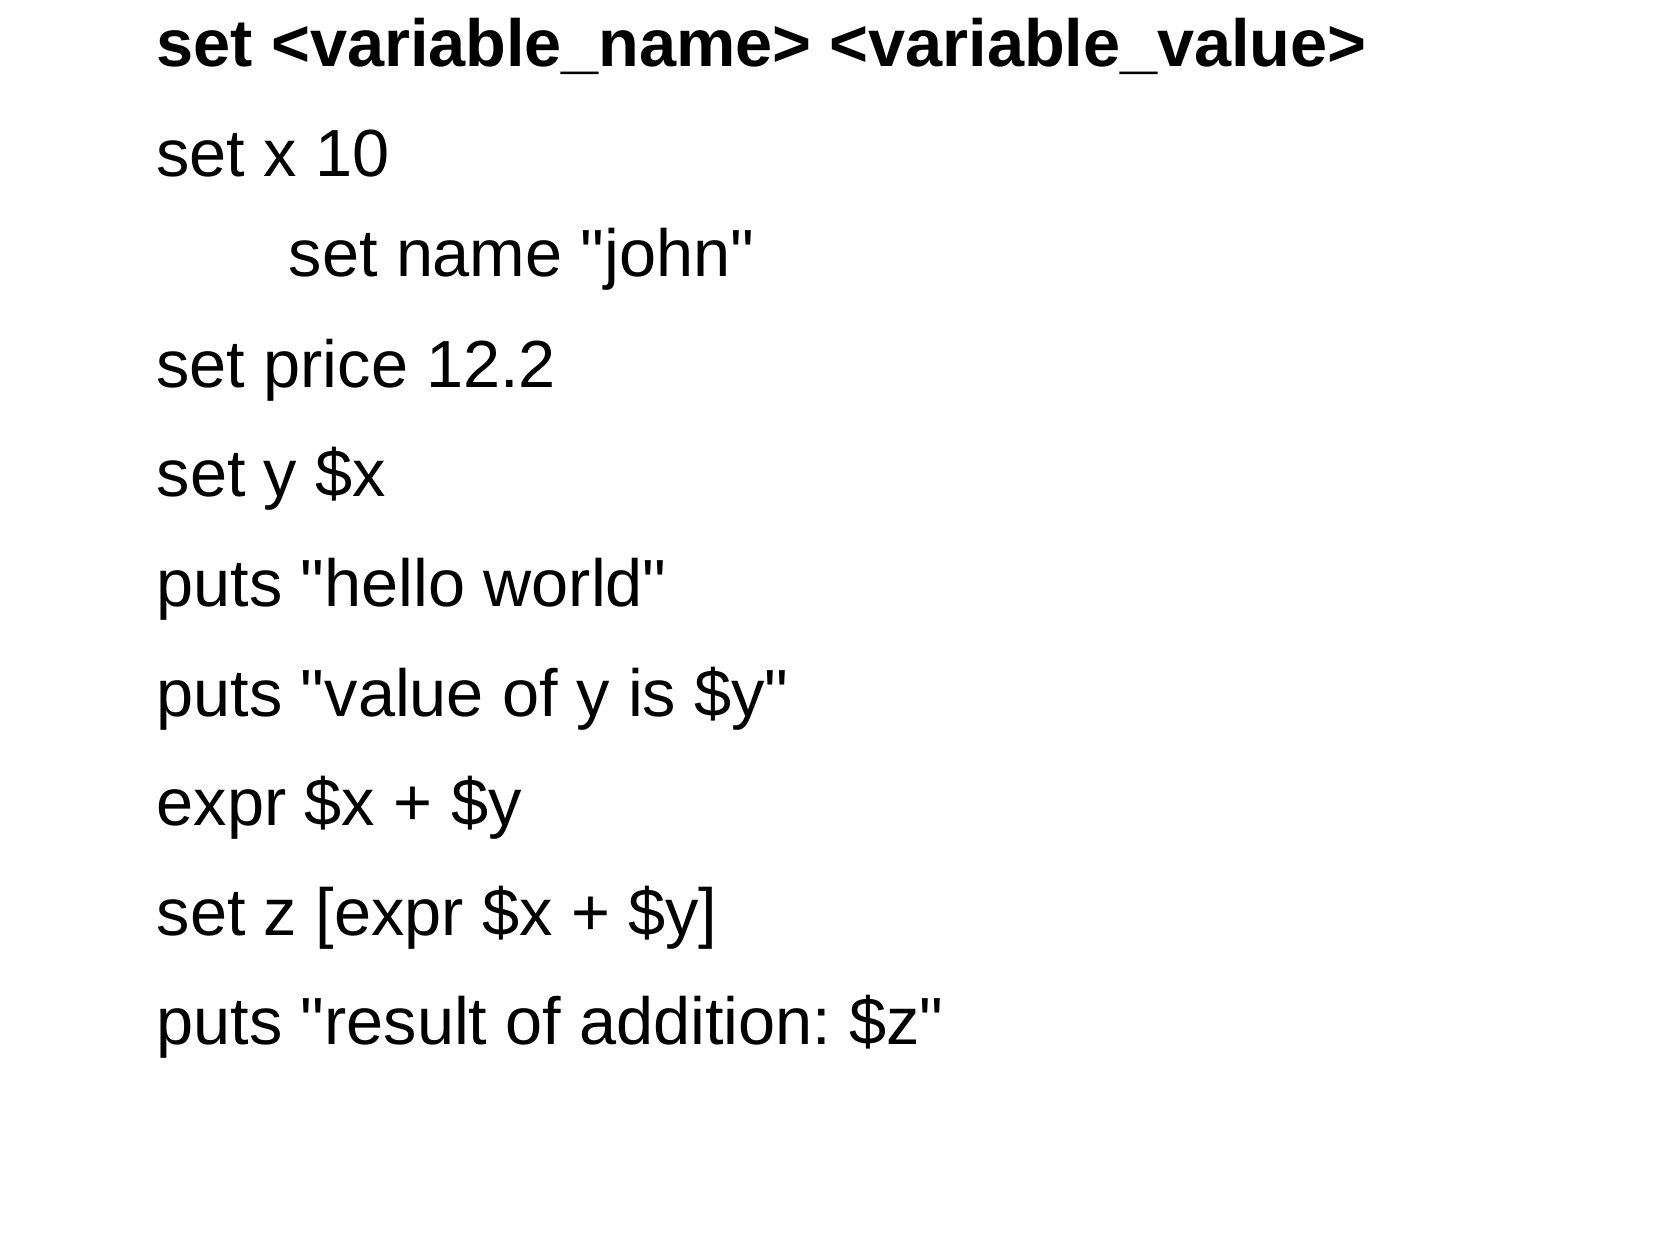

set <variable_name> <variable_value>
 	set x 10
 set name "john"
 	set price 12.2
 set y $x
 puts "hello world"
 puts "value of y is $y"
 expr $x + $y
 set z [expr $x + $y]
 puts "result of addition: $z"
#